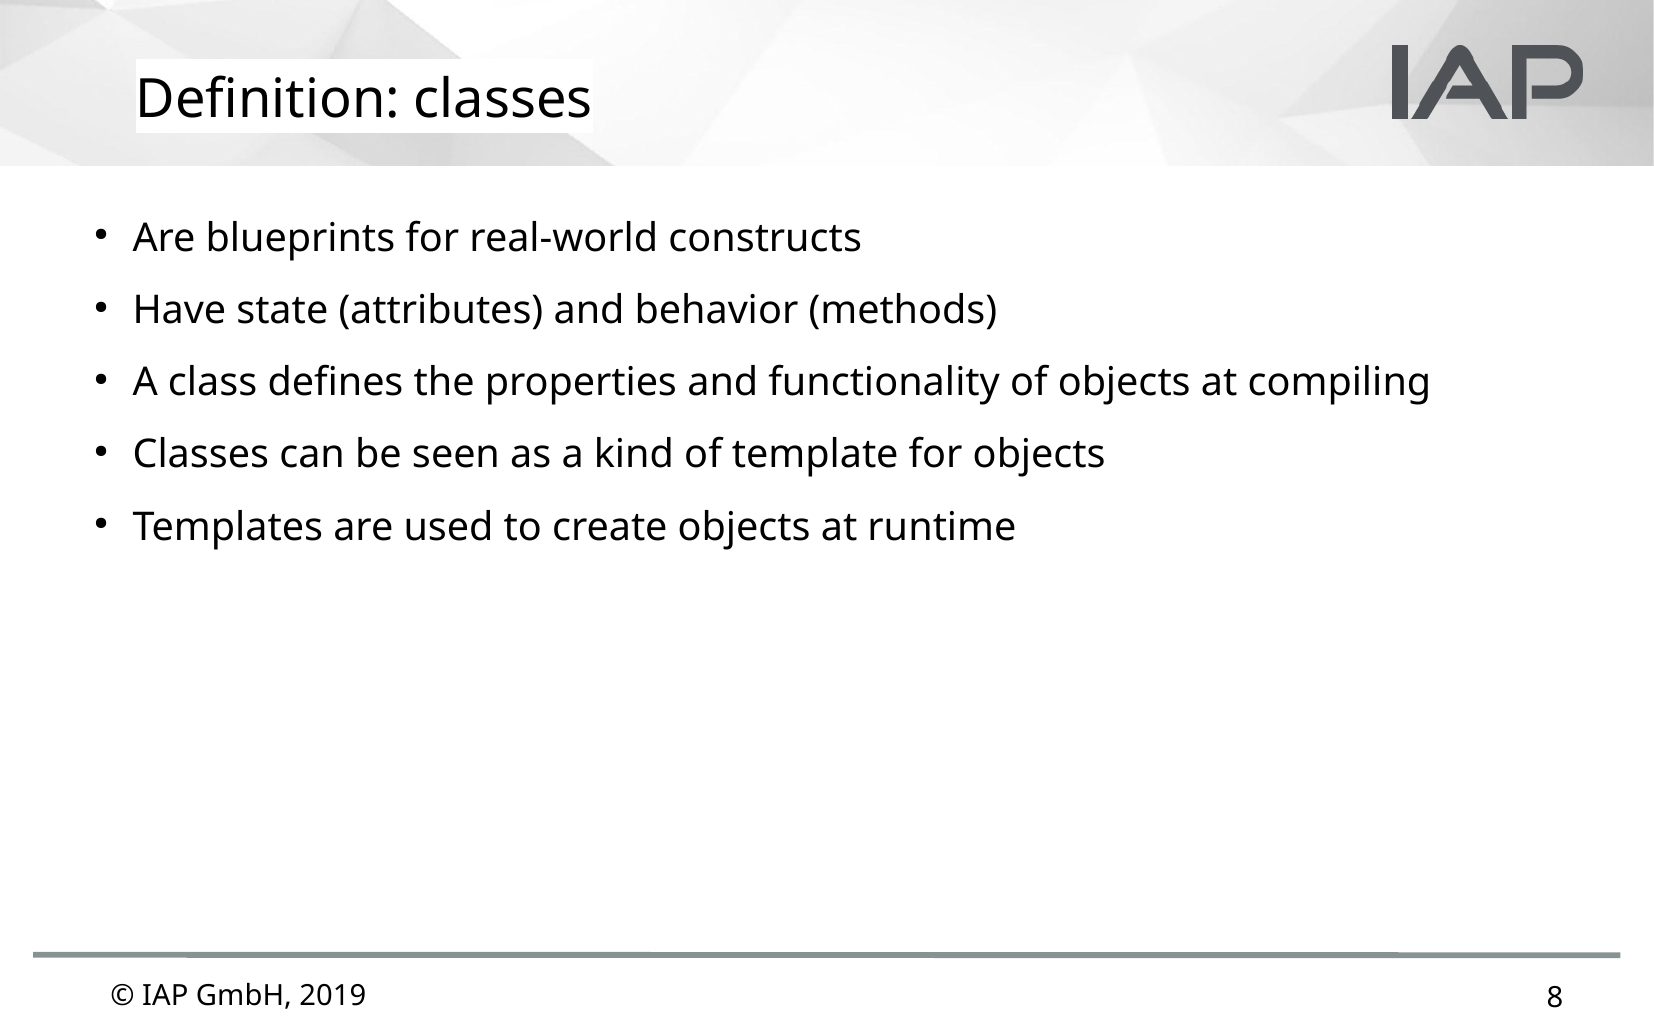

# Definition: classes
Are blueprints for real-world constructs
Have state (attributes) and behavior (methods)
A class defines the properties and functionality of objects at compiling
Classes can be seen as a kind of template for objects
Templates are used to create objects at runtime
© IAP GmbH, 2019
8